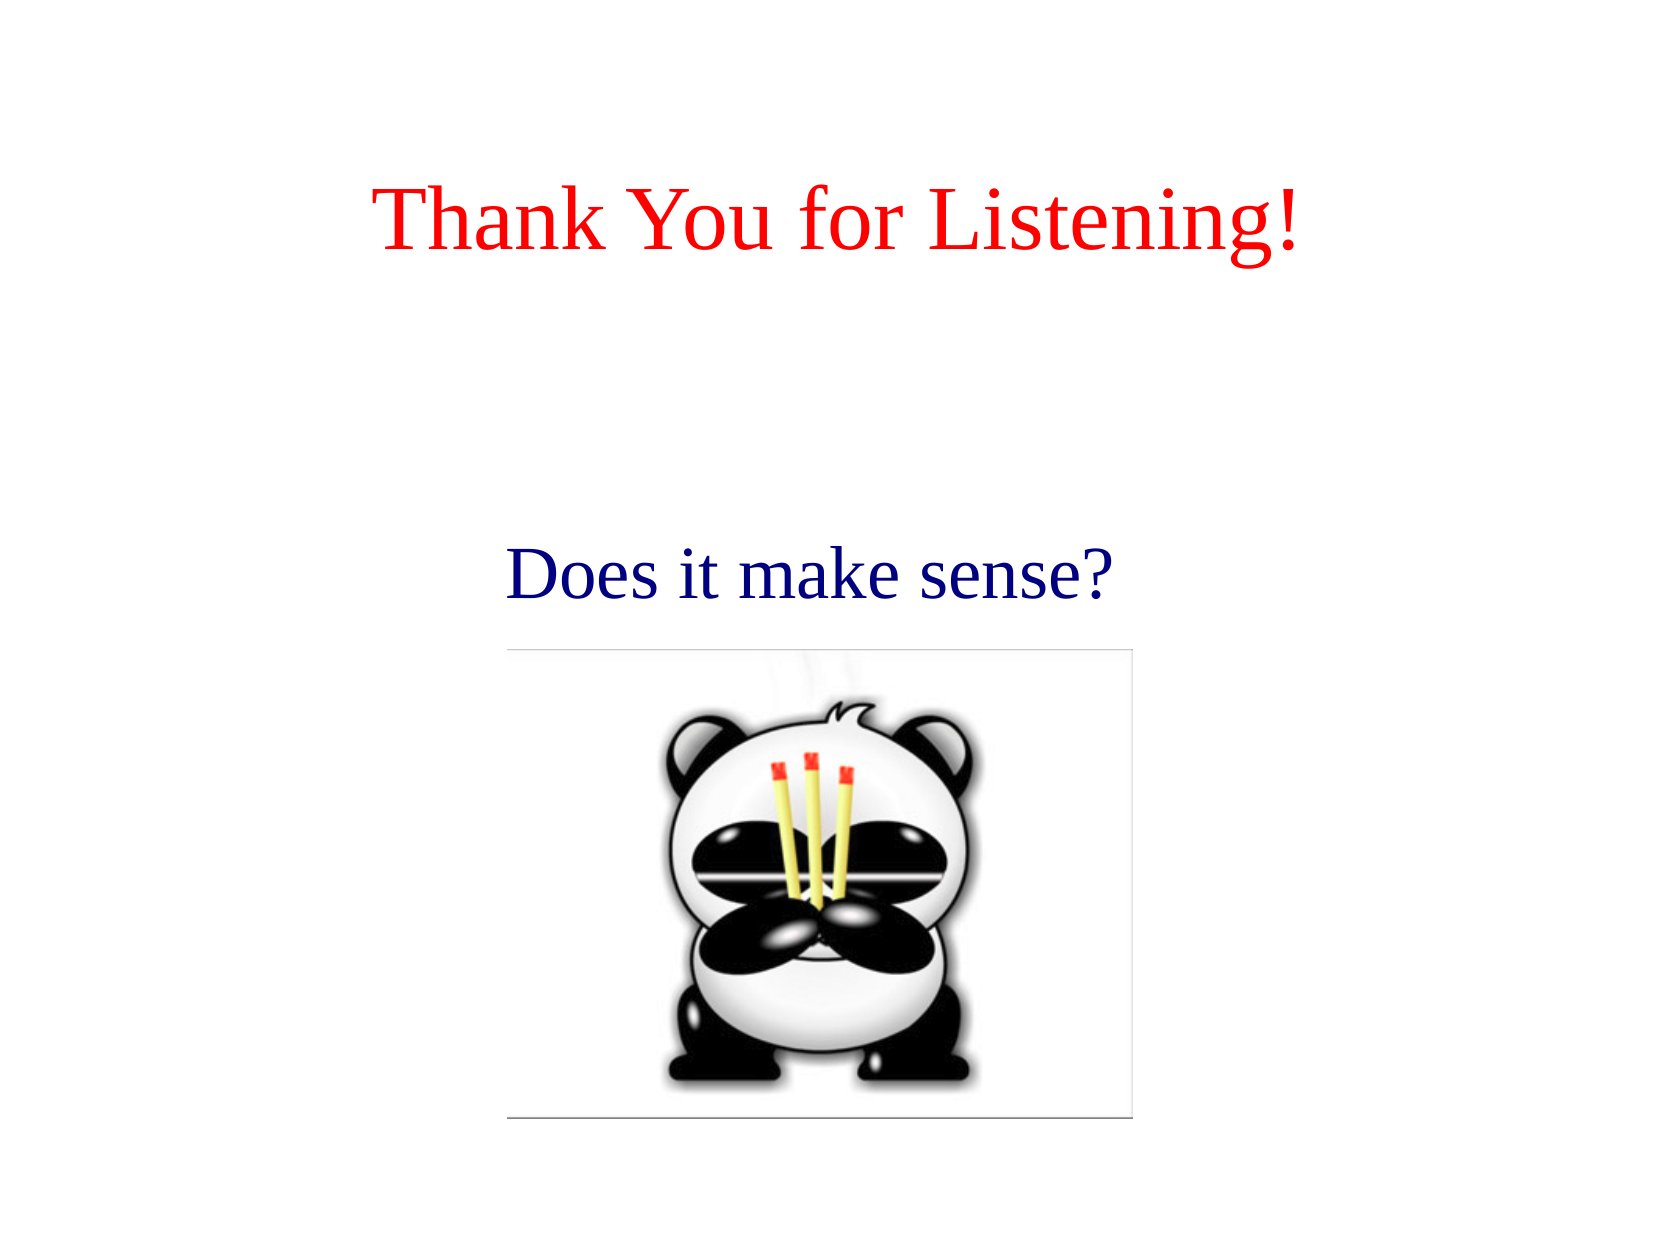

# Thank You for Listening!
Does it make sense?